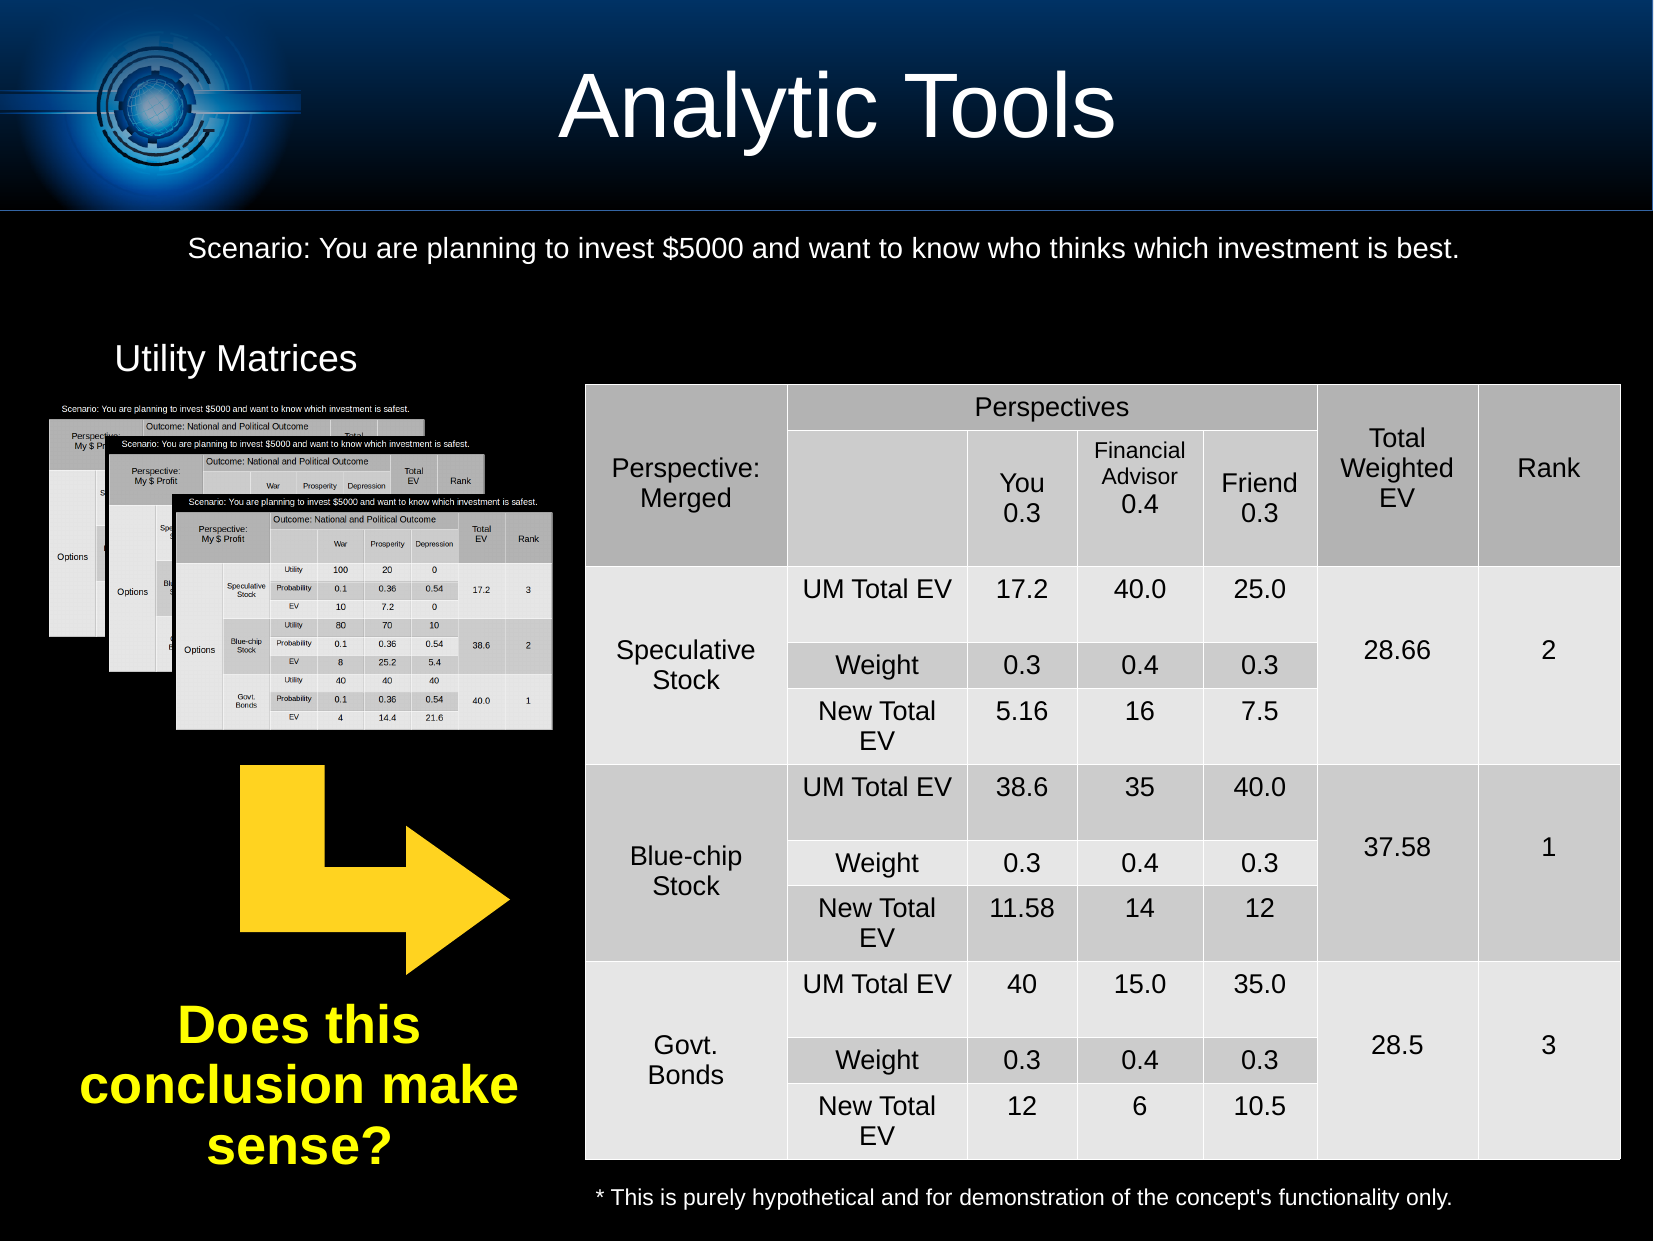

# Analytic Tools
Scenario: You are planning to invest $5000 and want to know who thinks which investment is best.
Utility Matrices
| Perspective: Merged | Perspectives | | | | Total Weighted EV | Rank |
| --- | --- | --- | --- | --- | --- | --- |
| | | You 0.3 | Financial Advisor 0.4 | Friend 0.3 | | |
| Speculative Stock | UM Total EV | 17.2 | 40.0 | 25.0 | 28.66 | 2 |
| | Weight | 0.3 | 0.4 | 0.3 | | |
| | New Total EV | 5.16 | 16 | 7.5 | | |
| Blue-chip Stock | UM Total EV | 38.6 | 35 | 40.0 | 37.58 | 1 |
| | Weight | 0.3 | 0.4 | 0.3 | | |
| | New Total EV | 11.58 | 14 | 12 | | |
| Govt. Bonds | UM Total EV | 40 | 15.0 | 35.0 | 28.5 | 3 |
| | Weight | 0.3 | 0.4 | 0.3 | | |
| | New Total EV | 12 | 6 | 10.5 | | |
Does this conclusion make sense?
* This is purely hypothetical and for demonstration of the concept's functionality only.